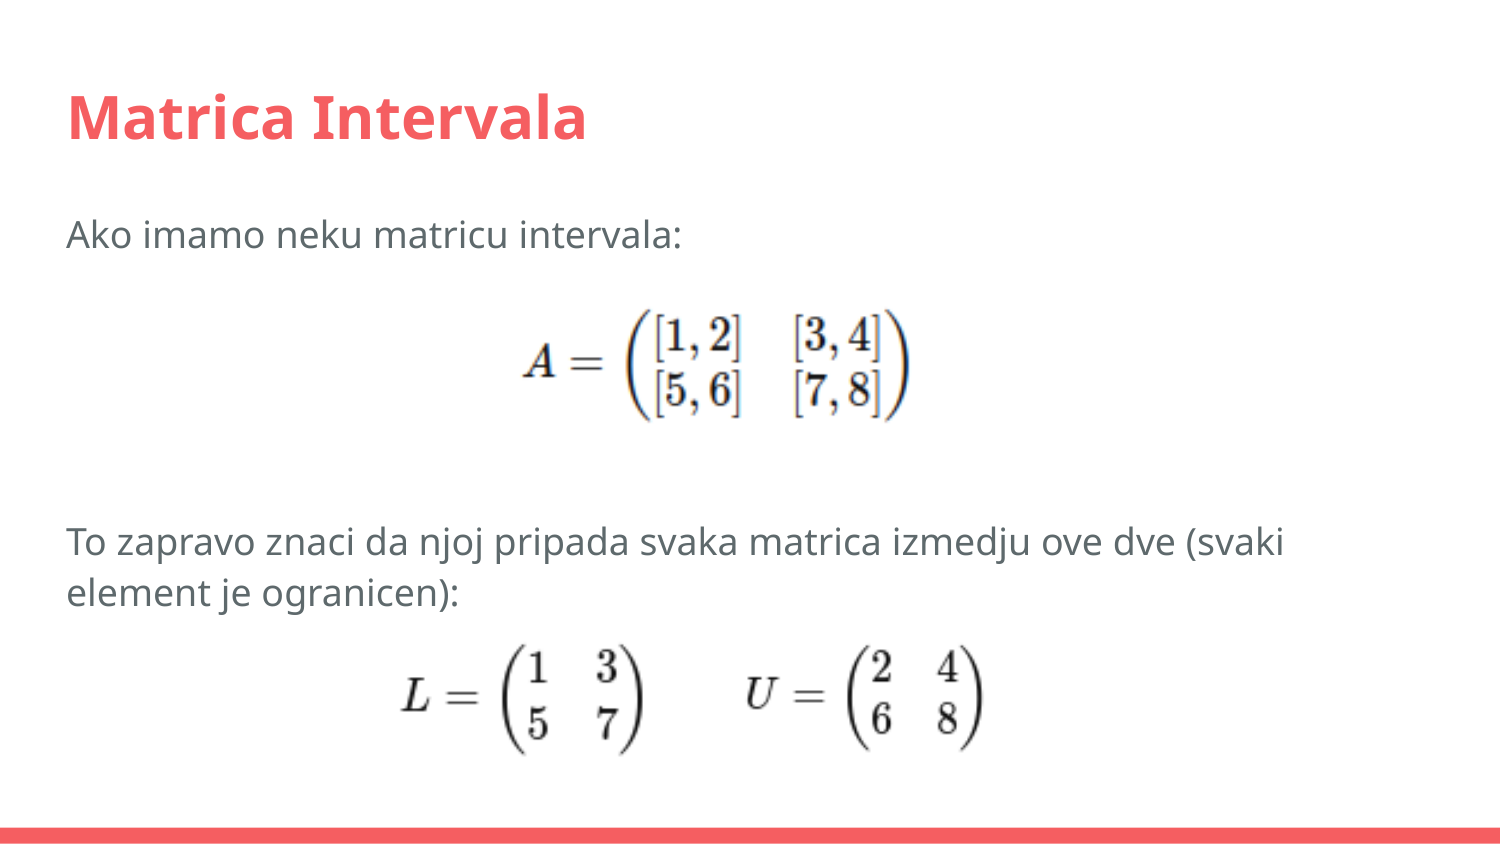

# Matrica Intervala
Ako imamo neku matricu intervala:
To zapravo znaci da njoj pripada svaka matrica izmedju ove dve (svaki element je ogranicen):